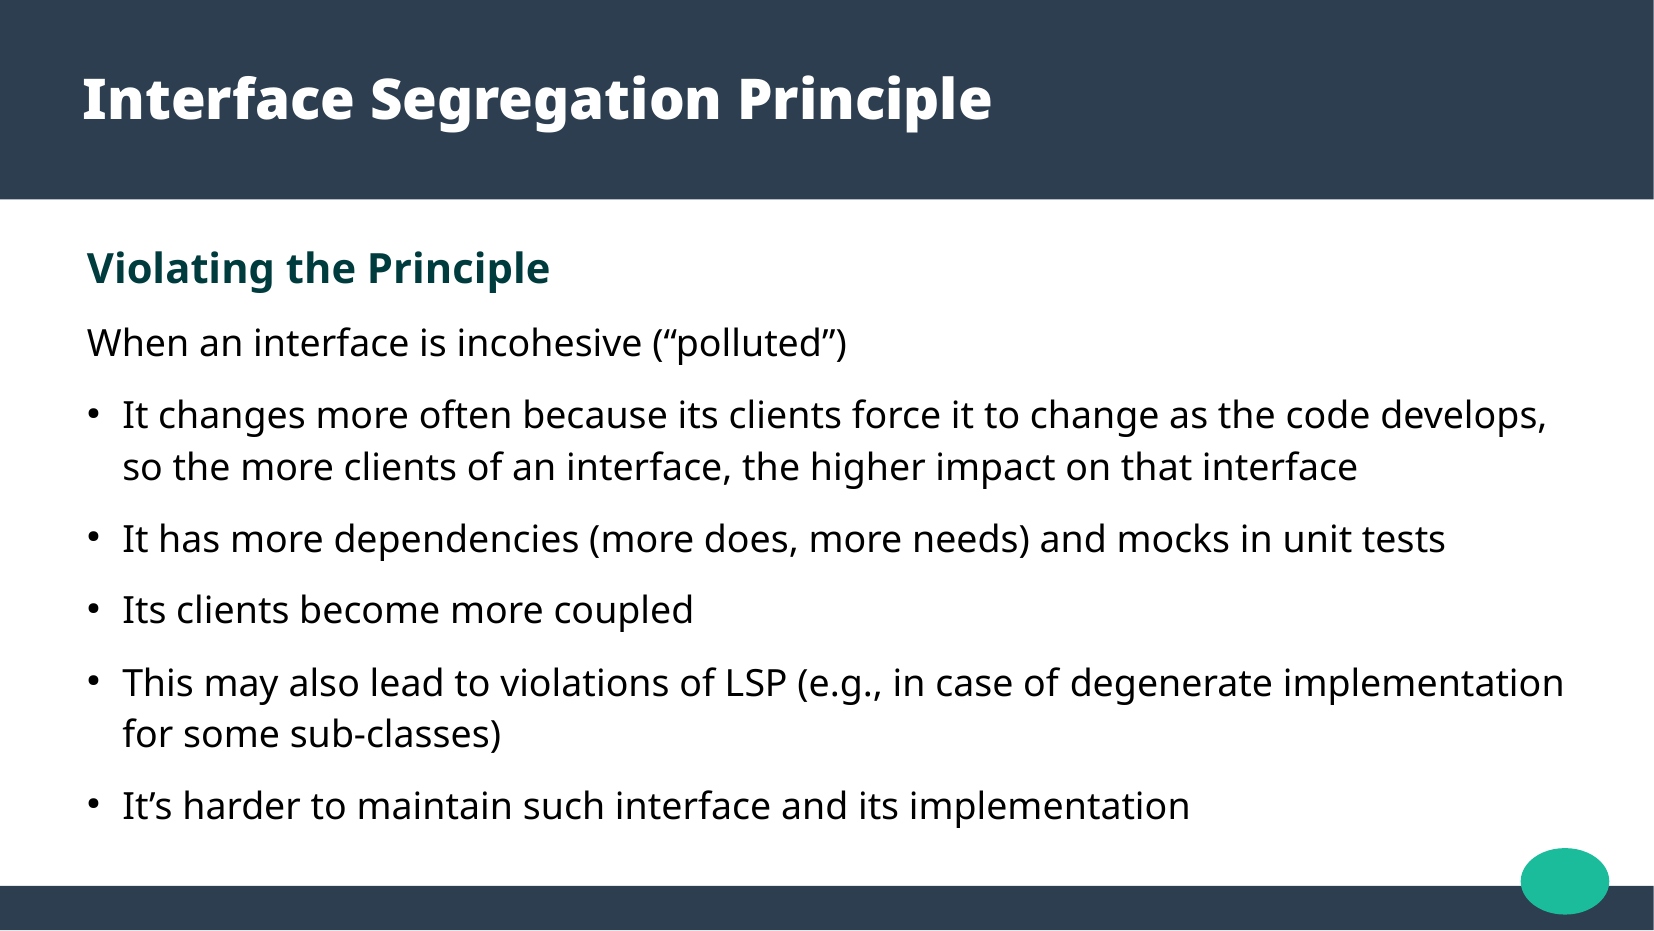

# Interface Segregation Principle
Violating the Principle
When an interface is incohesive (“polluted”)
It changes more often because its clients force it to change as the code develops, so the more clients of an interface, the higher impact on that interface
It has more dependencies (more does, more needs) and mocks in unit tests
Its clients become more coupled
This may also lead to violations of LSP (e.g., in case of degenerate implementation for some sub-classes)
It’s harder to maintain such interface and its implementation